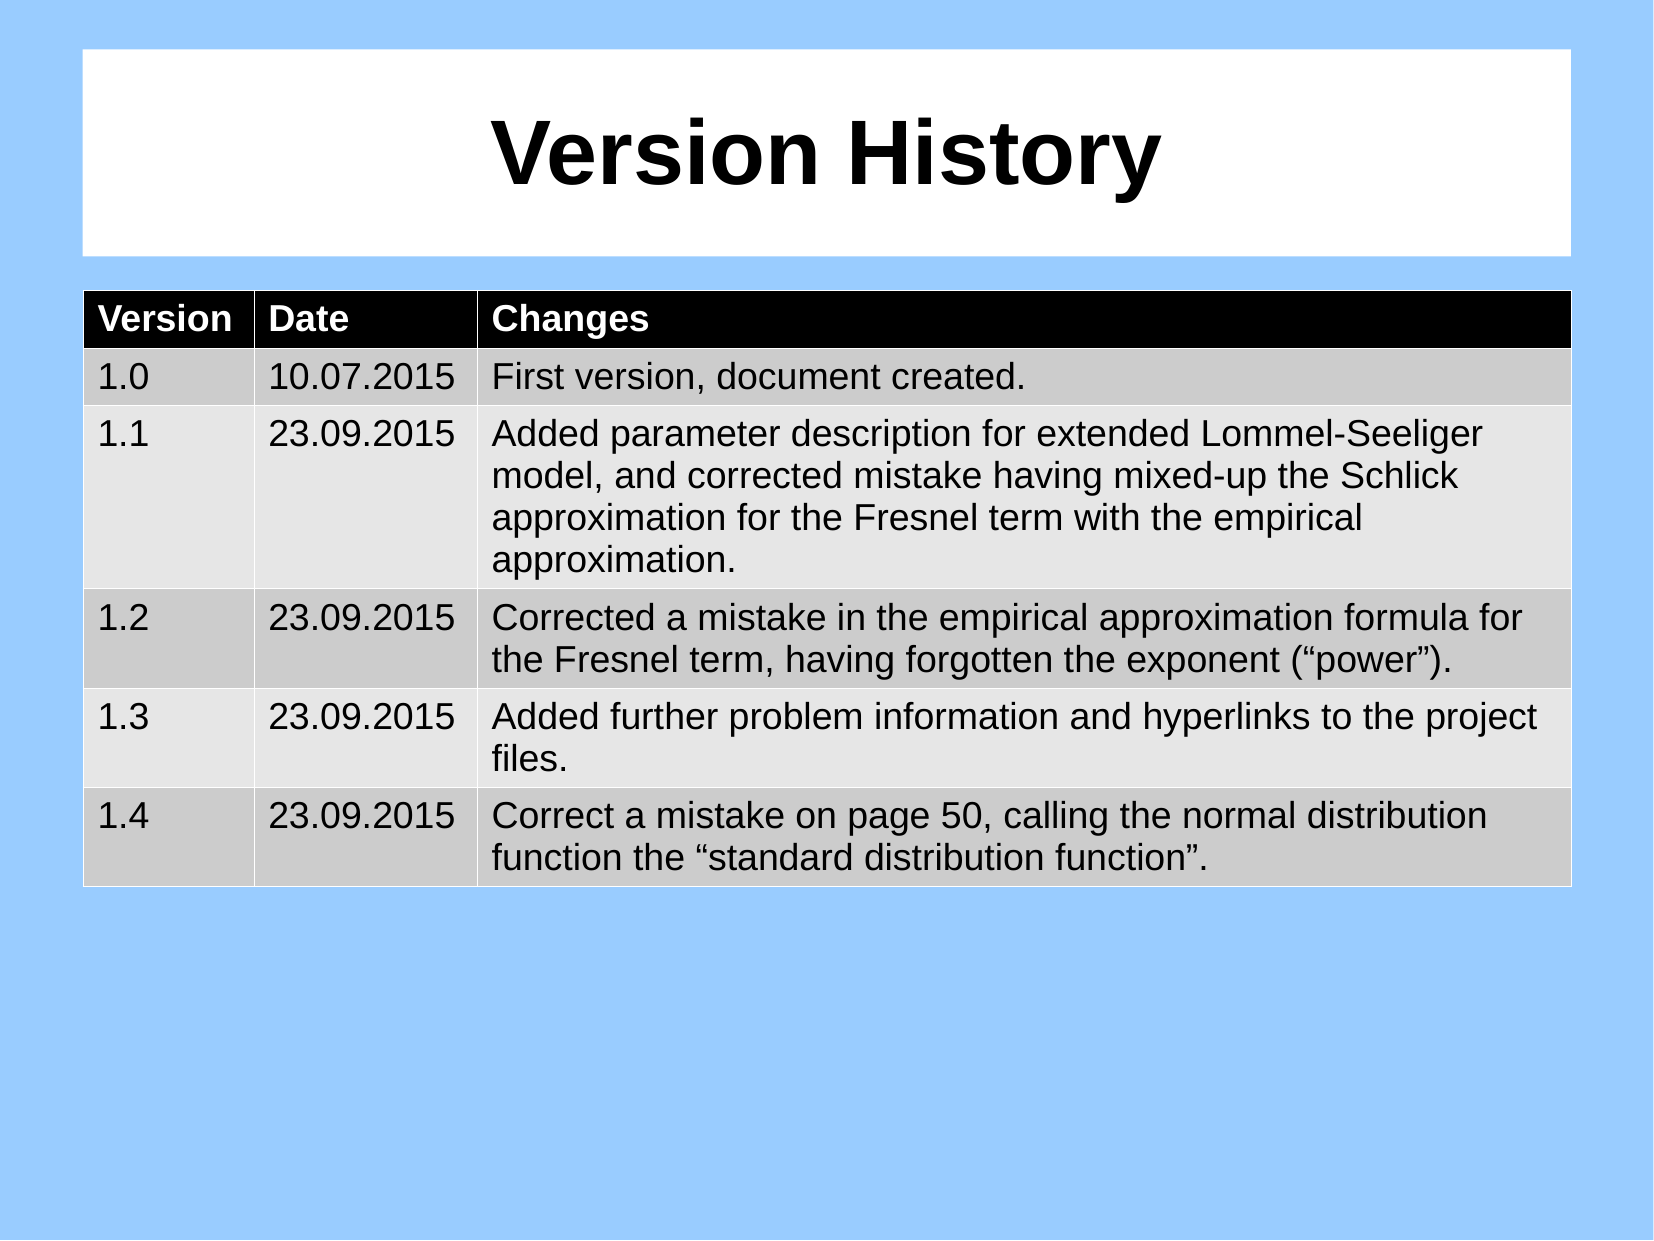

# Version History
| Version | Date | Changes |
| --- | --- | --- |
| 1.0 | 10.07.2015 | First version, document created. |
| 1.1 | 23.09.2015 | Added parameter description for extended Lommel-Seeliger model, and corrected mistake having mixed-up the Schlick approximation for the Fresnel term with the empirical approximation. |
| 1.2 | 23.09.2015 | Corrected a mistake in the empirical approximation formula for the Fresnel term, having forgotten the exponent (“power”). |
| 1.3 | 23.09.2015 | Added further problem information and hyperlinks to the project files. |
| 1.4 | 23.09.2015 | Correct a mistake on page 50, calling the normal distribution function the “standard distribution function”. |